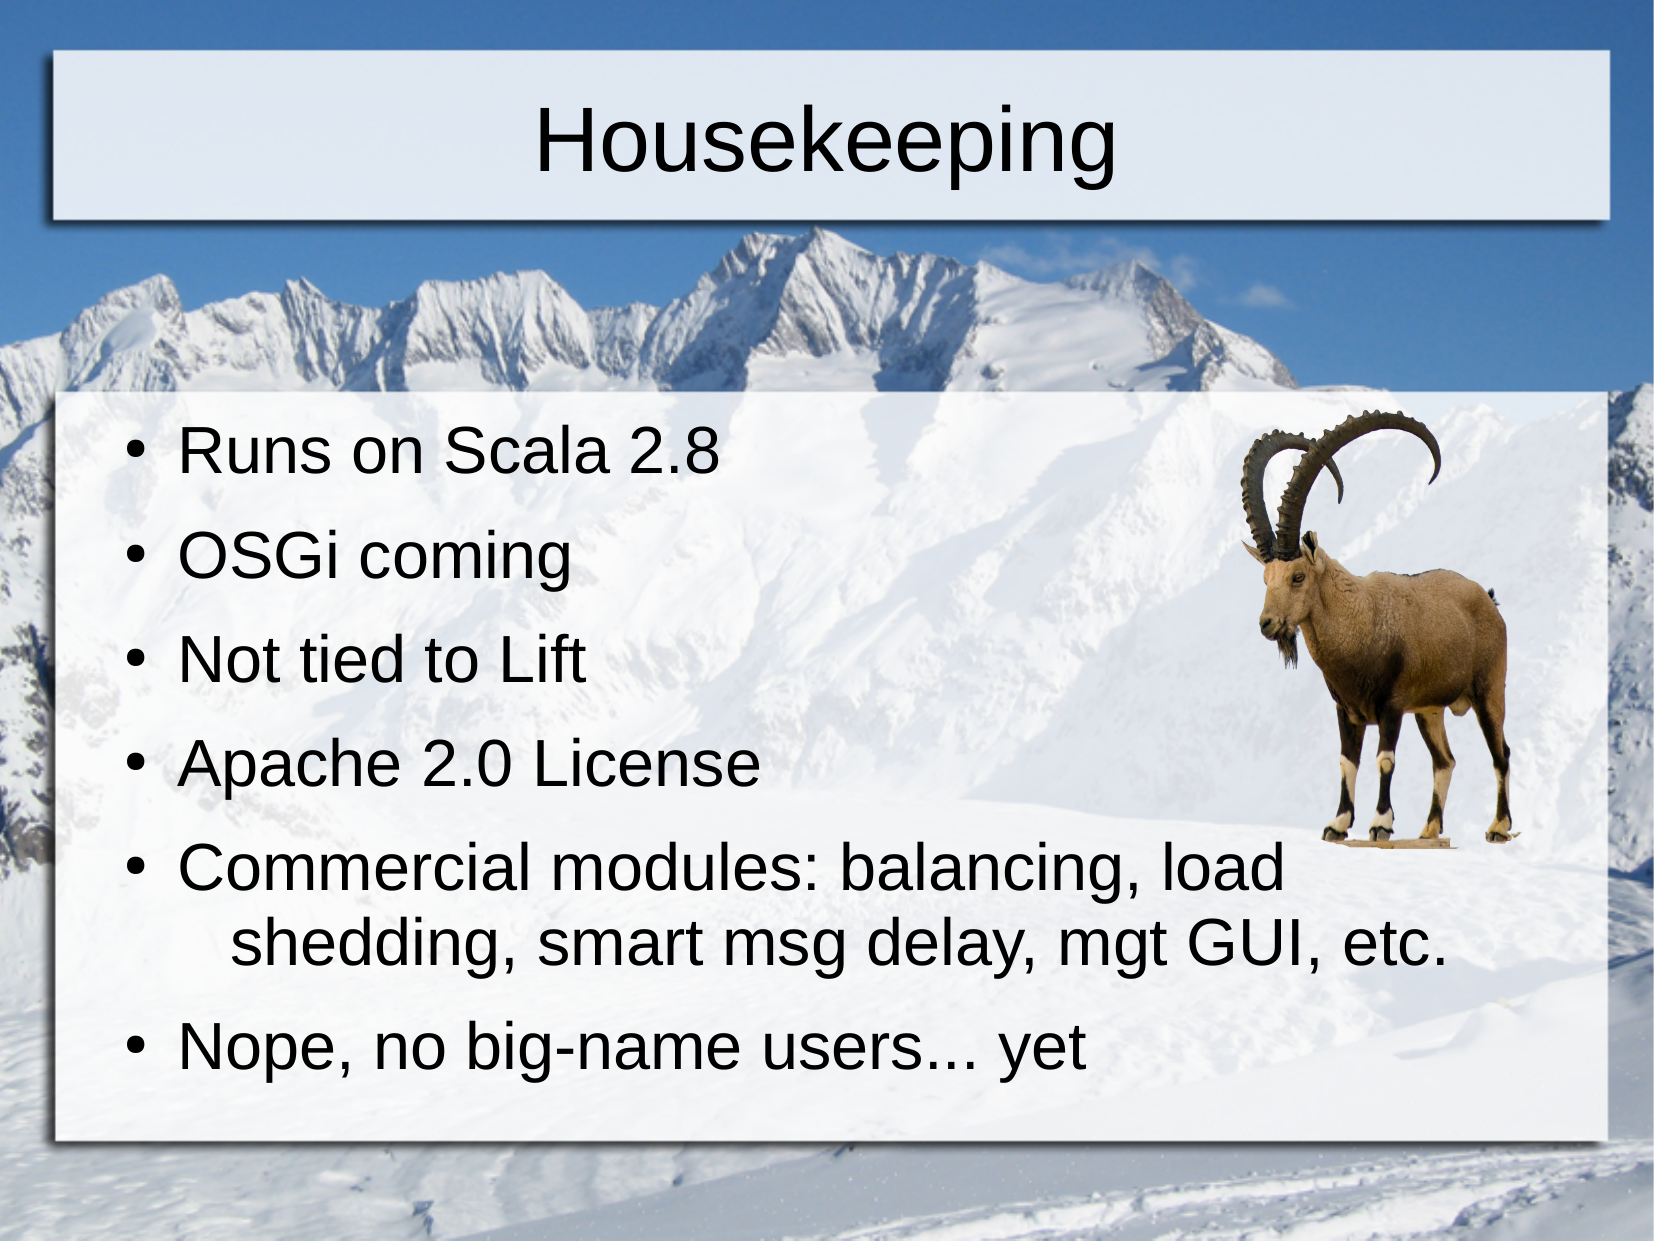

# Housekeeping
Runs on Scala 2.8
OSGi coming
Not tied to Lift
Apache 2.0 License
Commercial modules: balancing, load shedding, smart msg delay, mgt GUI, etc.
Nope, no big-name users... yet